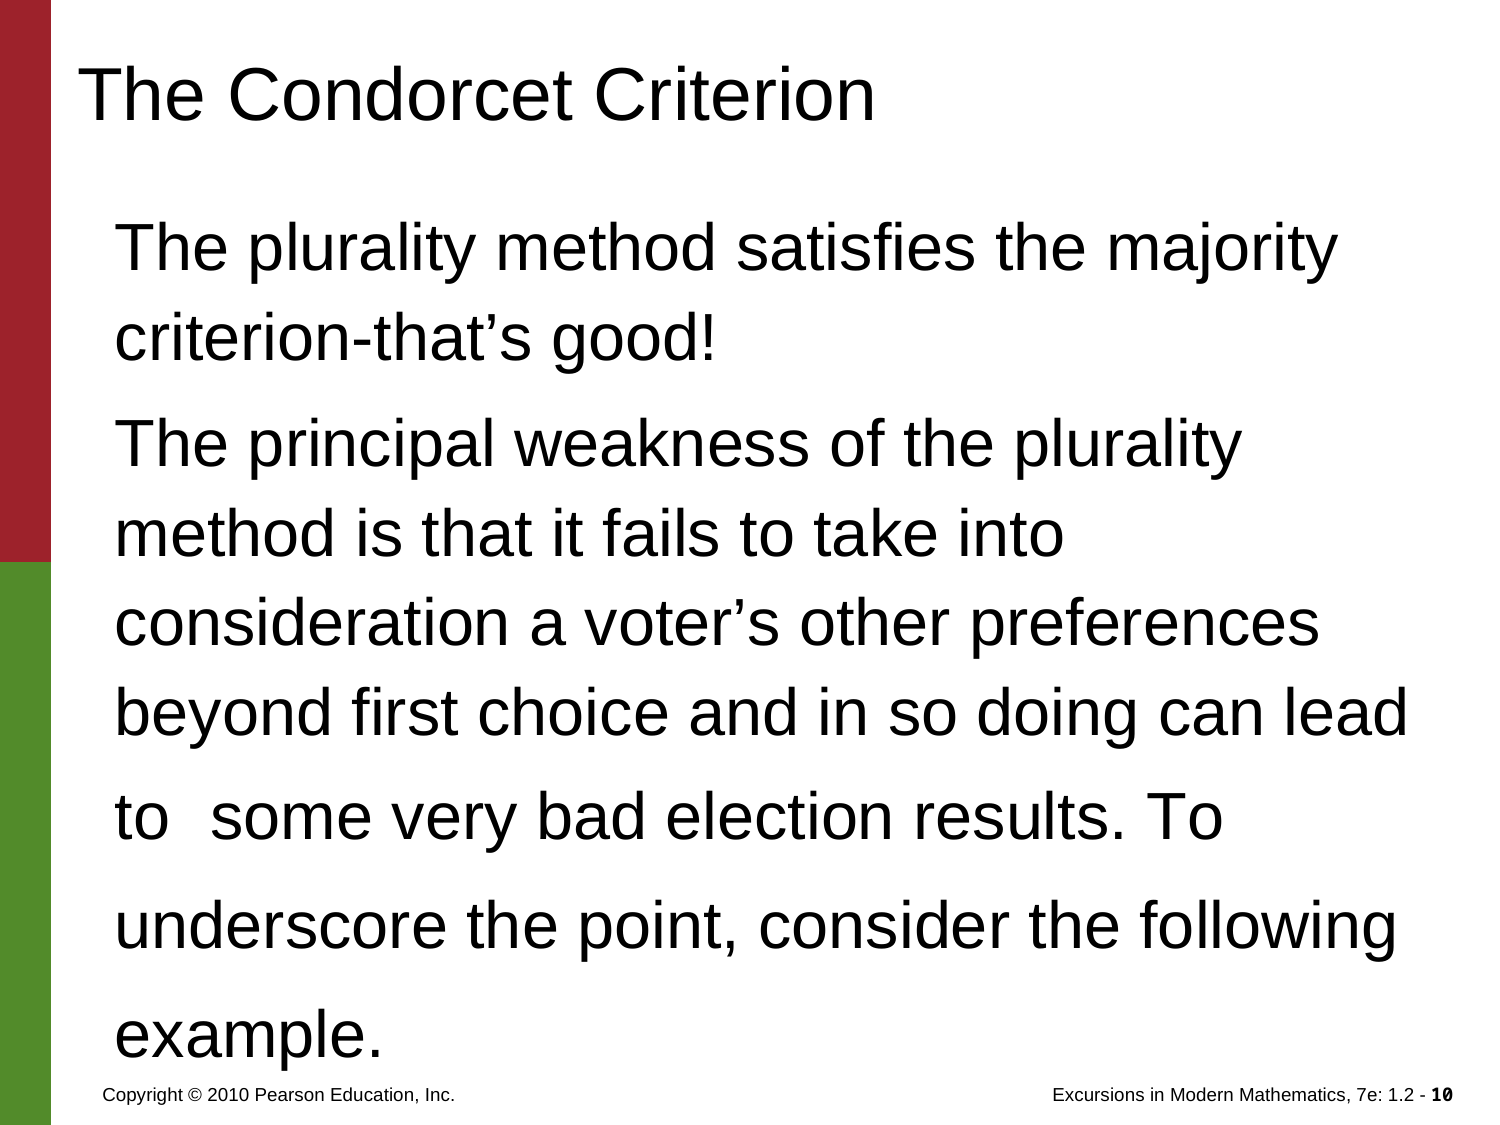

The Condorcet Criterion
# The plurality method satisfies the majority criterion-that’s good!
The principal weakness of the plurality method is that it fails to take into consideration a voter’s other preferences beyond first choice and in so doing can lead to some very bad election results. To underscore the point, consider the following example.